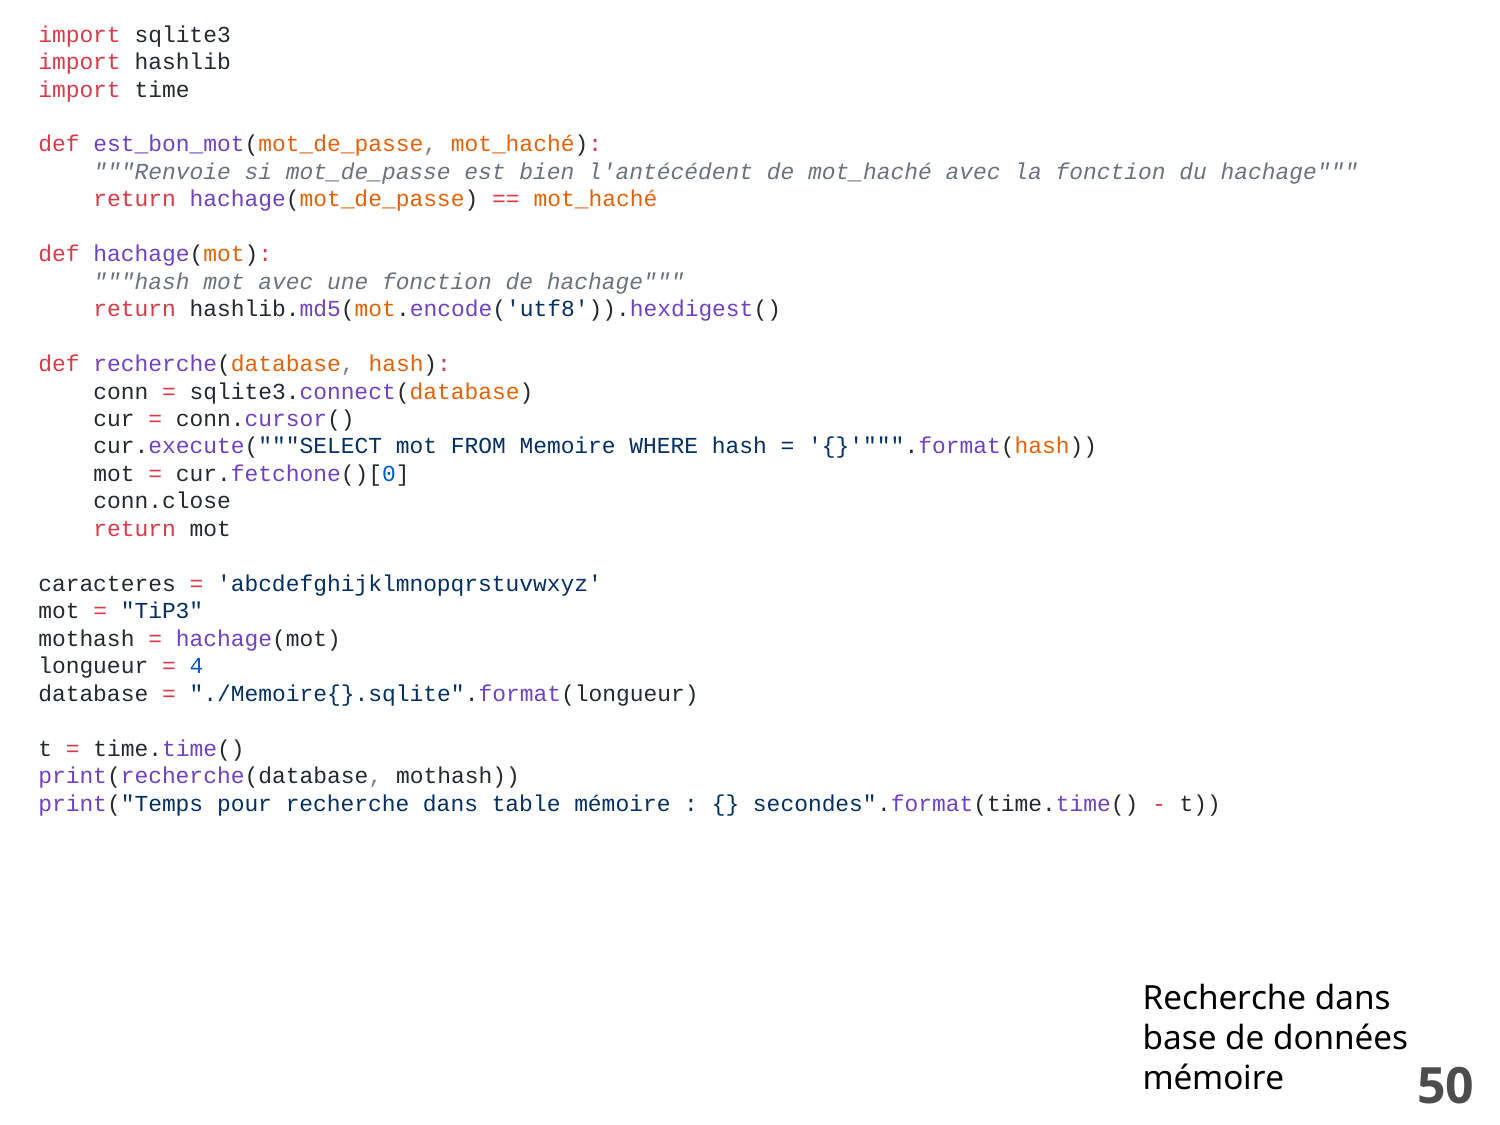

import sqlite3
import hashlib
import time
def est_bon_mot(mot_de_passe, mot_haché):
 """Renvoie si mot_de_passe est bien l'antécédent de mot_haché avec la fonction du hachage"""
 return hachage(mot_de_passe) == mot_haché
def hachage(mot):
 """hash mot avec une fonction de hachage"""
 return hashlib.md5(mot.encode('utf8')).hexdigest()
def recherche(database, hash):
 conn = sqlite3.connect(database)
 cur = conn.cursor()
 cur.execute("""SELECT mot FROM Memoire WHERE hash = '{}'""".format(hash))
 mot = cur.fetchone()[0]
 conn.close
 return mot
caracteres = 'abcdefghijklmnopqrstuvwxyz'
mot = "TiP3"
mothash = hachage(mot)
longueur = 4
database = "./Memoire{}.sqlite".format(longueur)
t = time.time()
print(recherche(database, mothash))
print("Temps pour recherche dans table mémoire : {} secondes".format(time.time() - t))
Recherche dans base de données mémoire